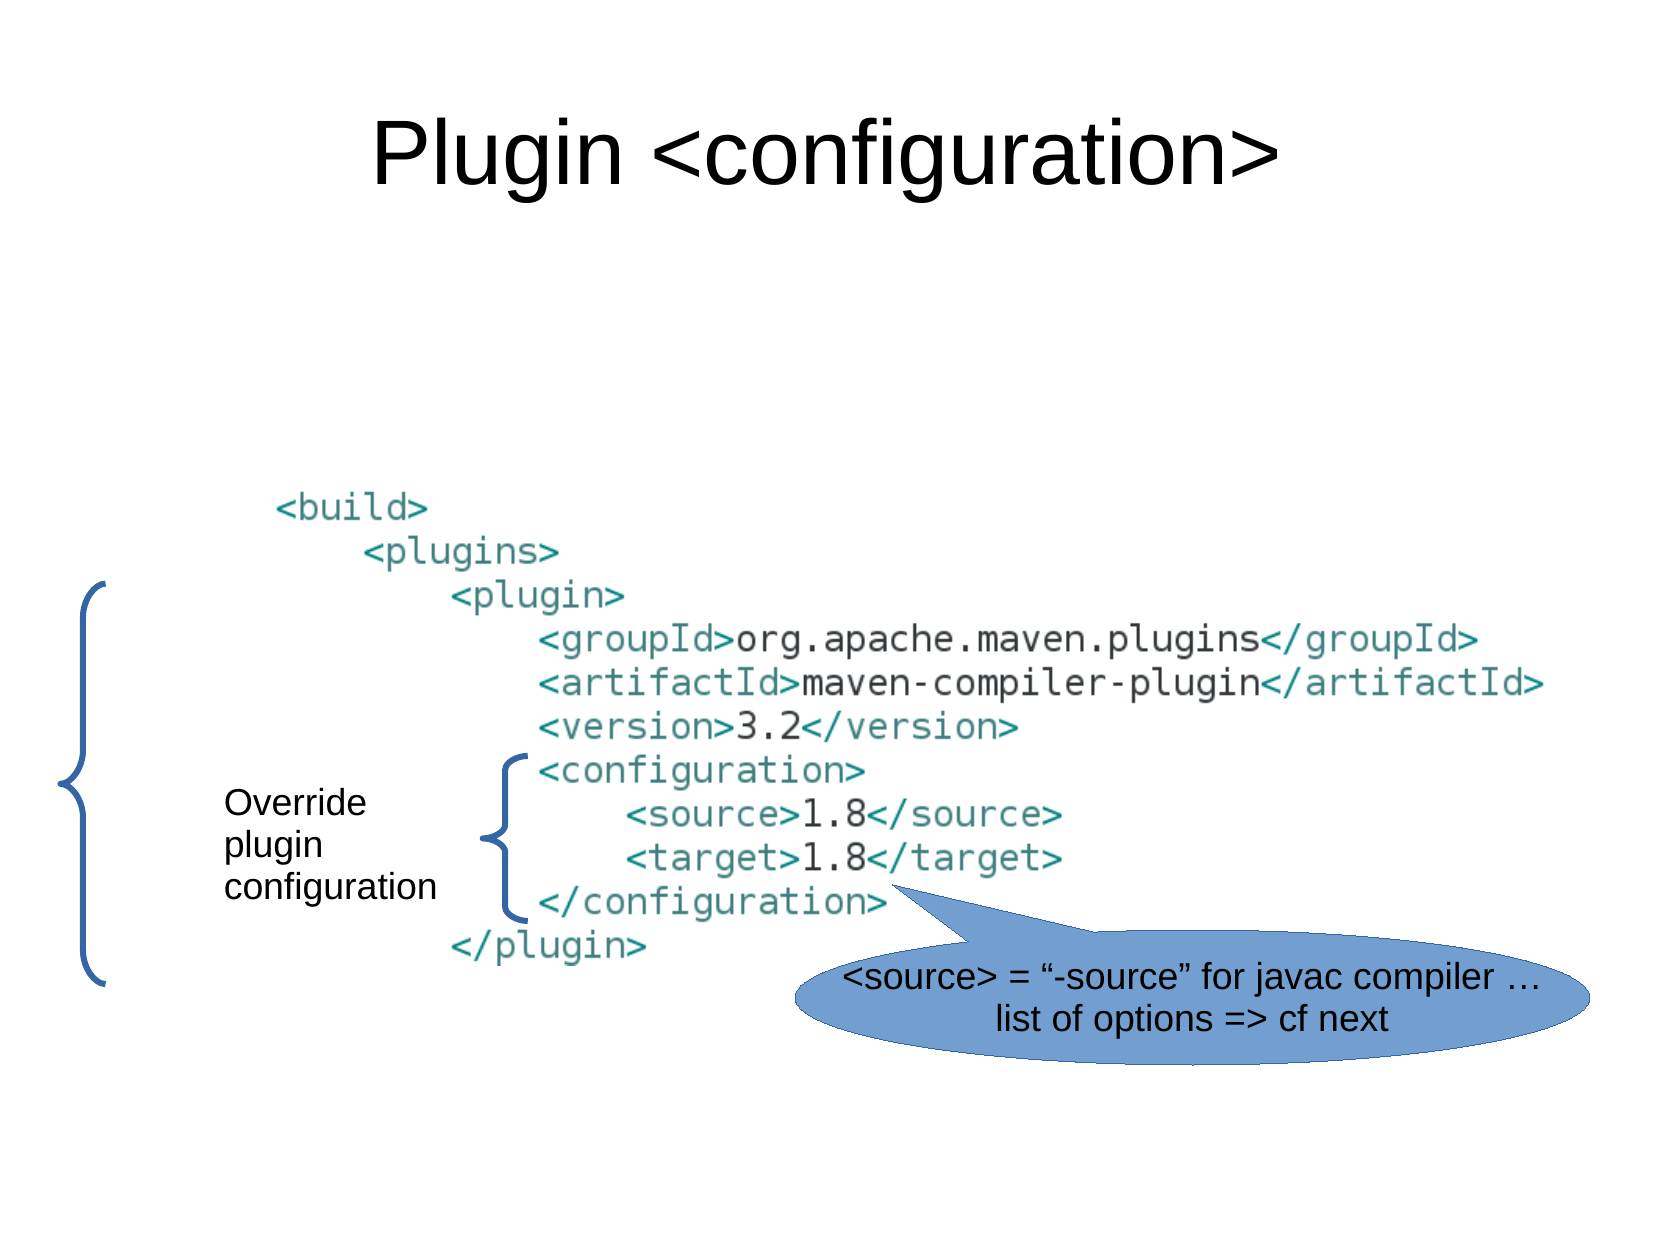

# Plugin <configuration>
Override
plugin
configuration
<source> = “-source” for javac compiler …
list of options => cf next